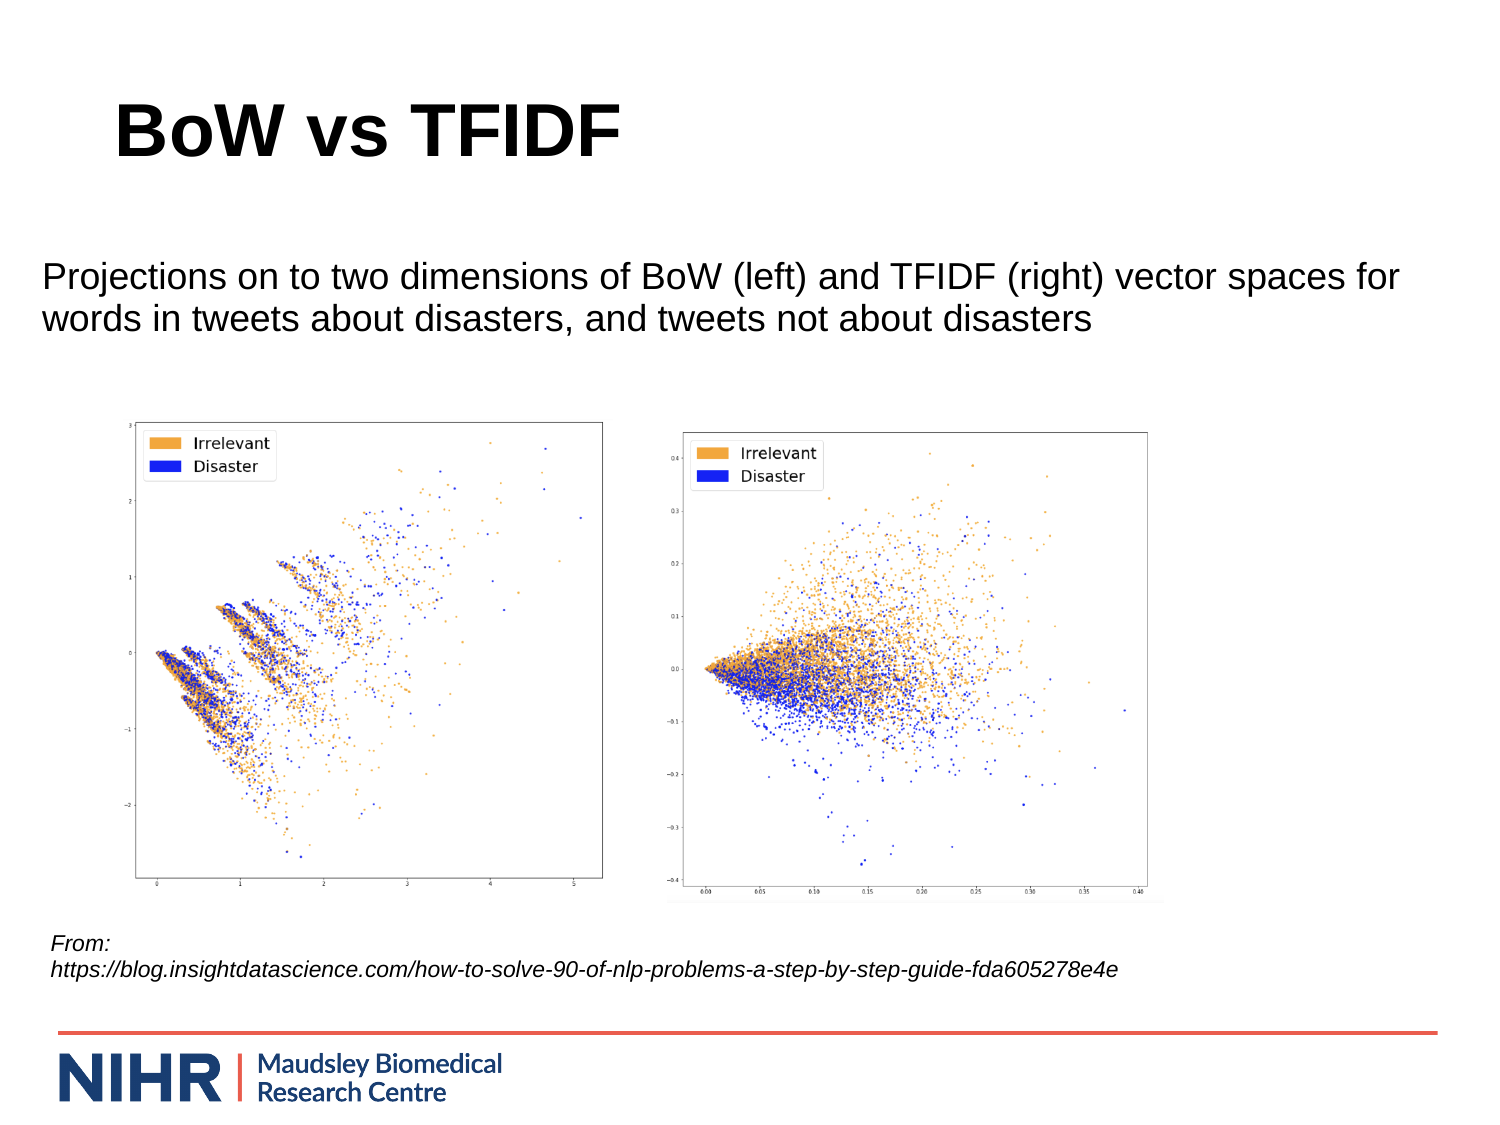

BoW vs TFIDF
Projections on to two dimensions of BoW (left) and TFIDF (right) vector spaces for
words in tweets about disasters, and tweets not about disasters
From:
https://blog.insightdatascience.com/how-to-solve-90-of-nlp-problems-a-step-by-step-guide-fda605278e4e